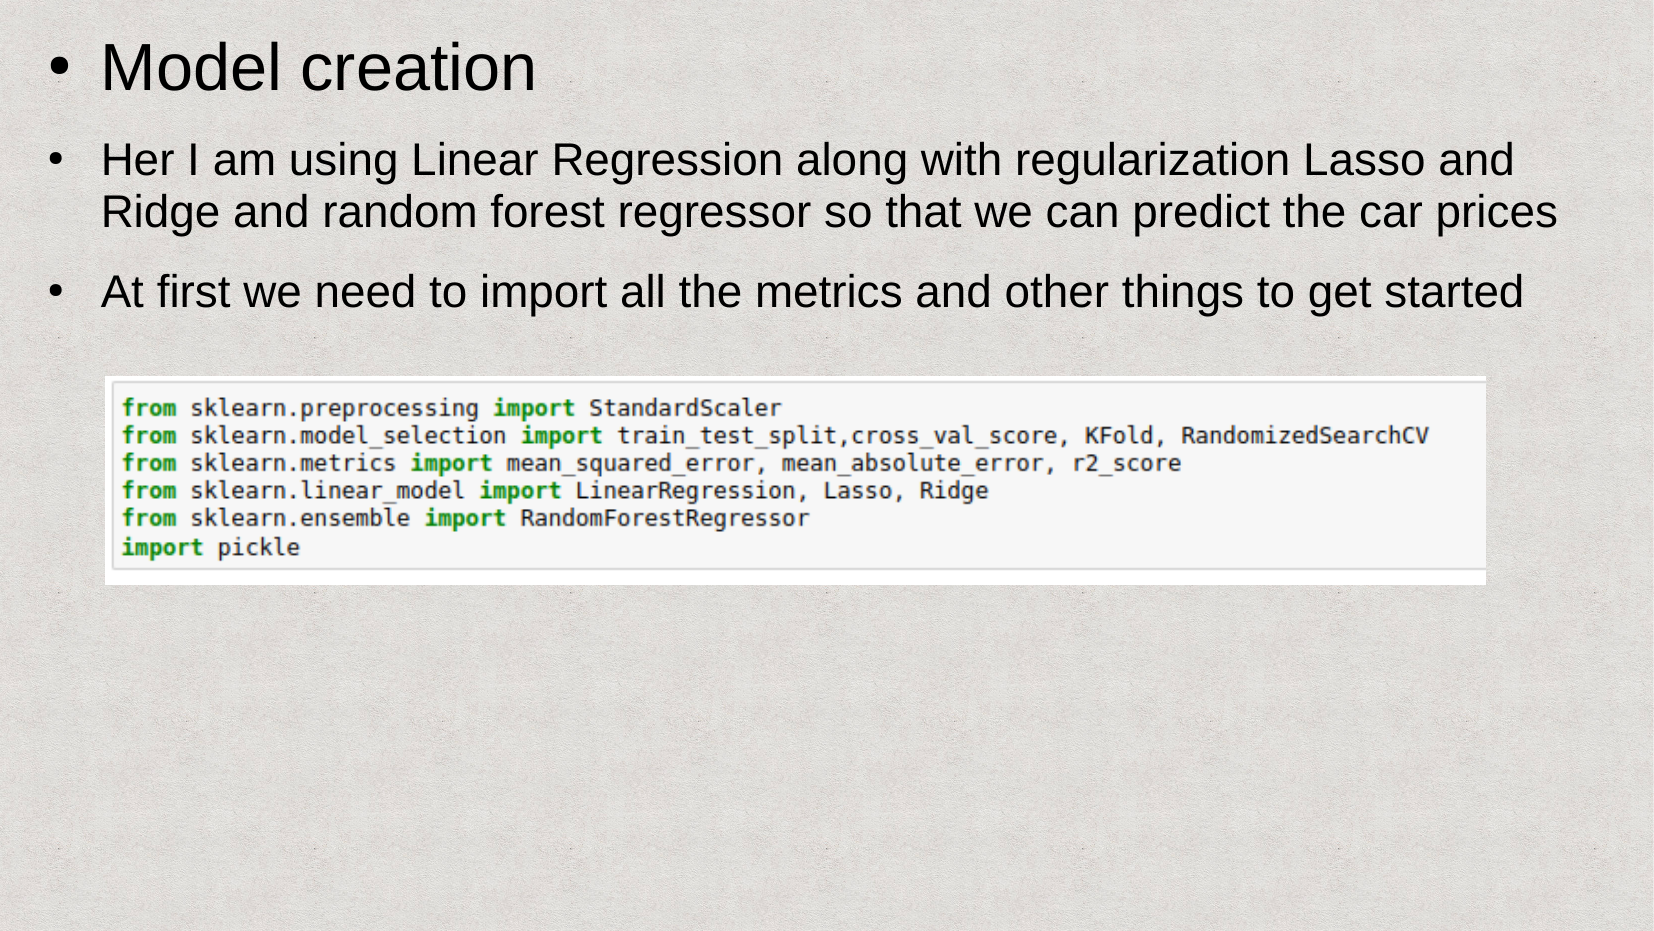

# Model creation
Her I am using Linear Regression along with regularization Lasso and Ridge and random forest regressor so that we can predict the car prices
At first we need to import all the metrics and other things to get started